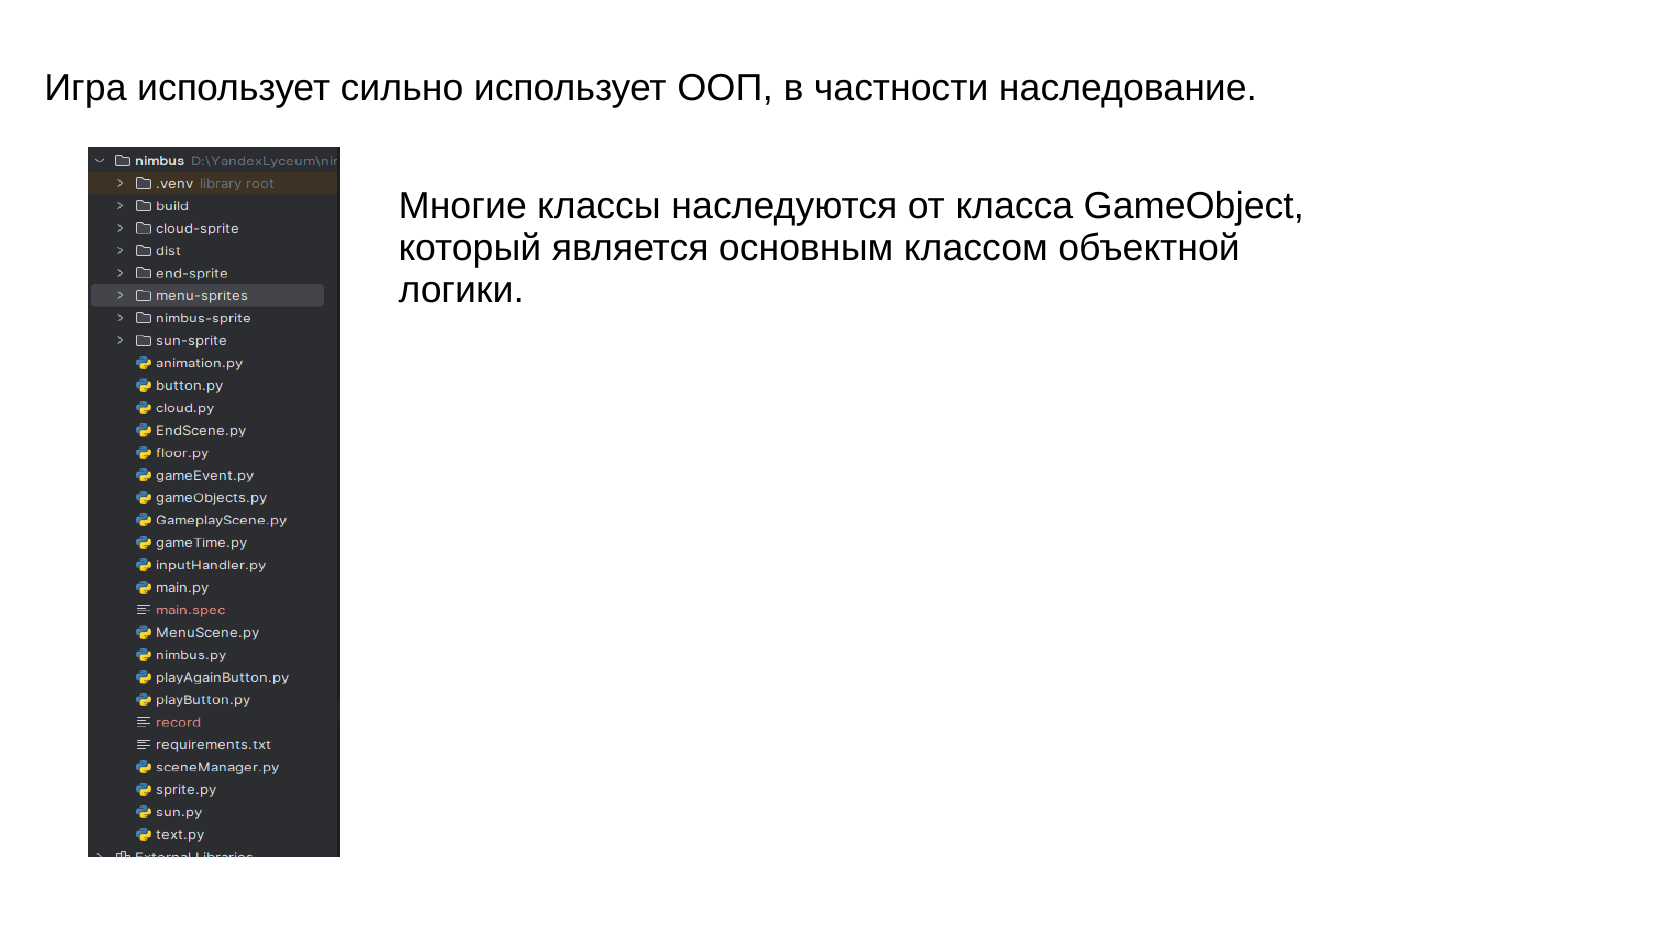

Игра использует сильно использует ООП, в частности наследование.
Многие классы наследуются от класса GameObject,
который является основным классом объектной
логики.